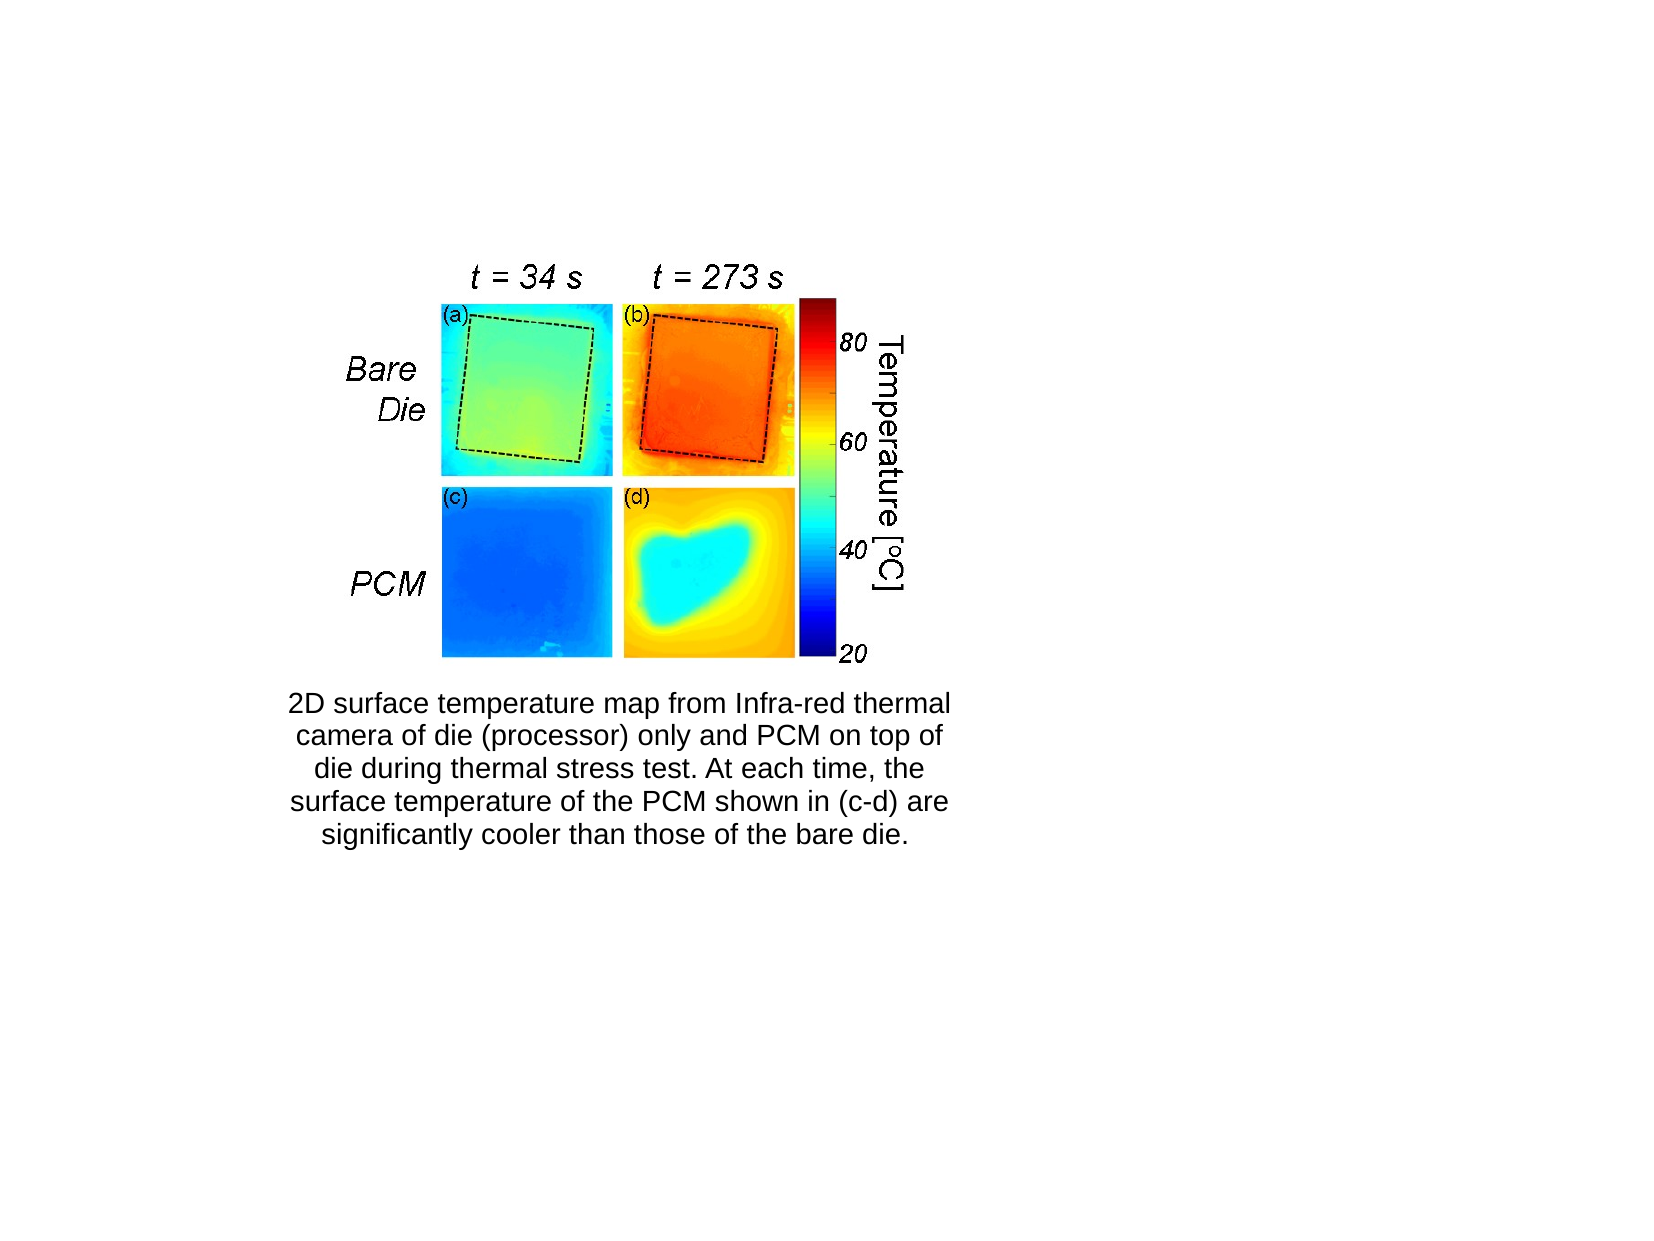

2D surface temperature map from Infra-red thermal camera of die (processor) only and PCM on top of die during thermal stress test. At each time, the surface temperature of the PCM shown in (c-d) are significantly cooler than those of the bare die.